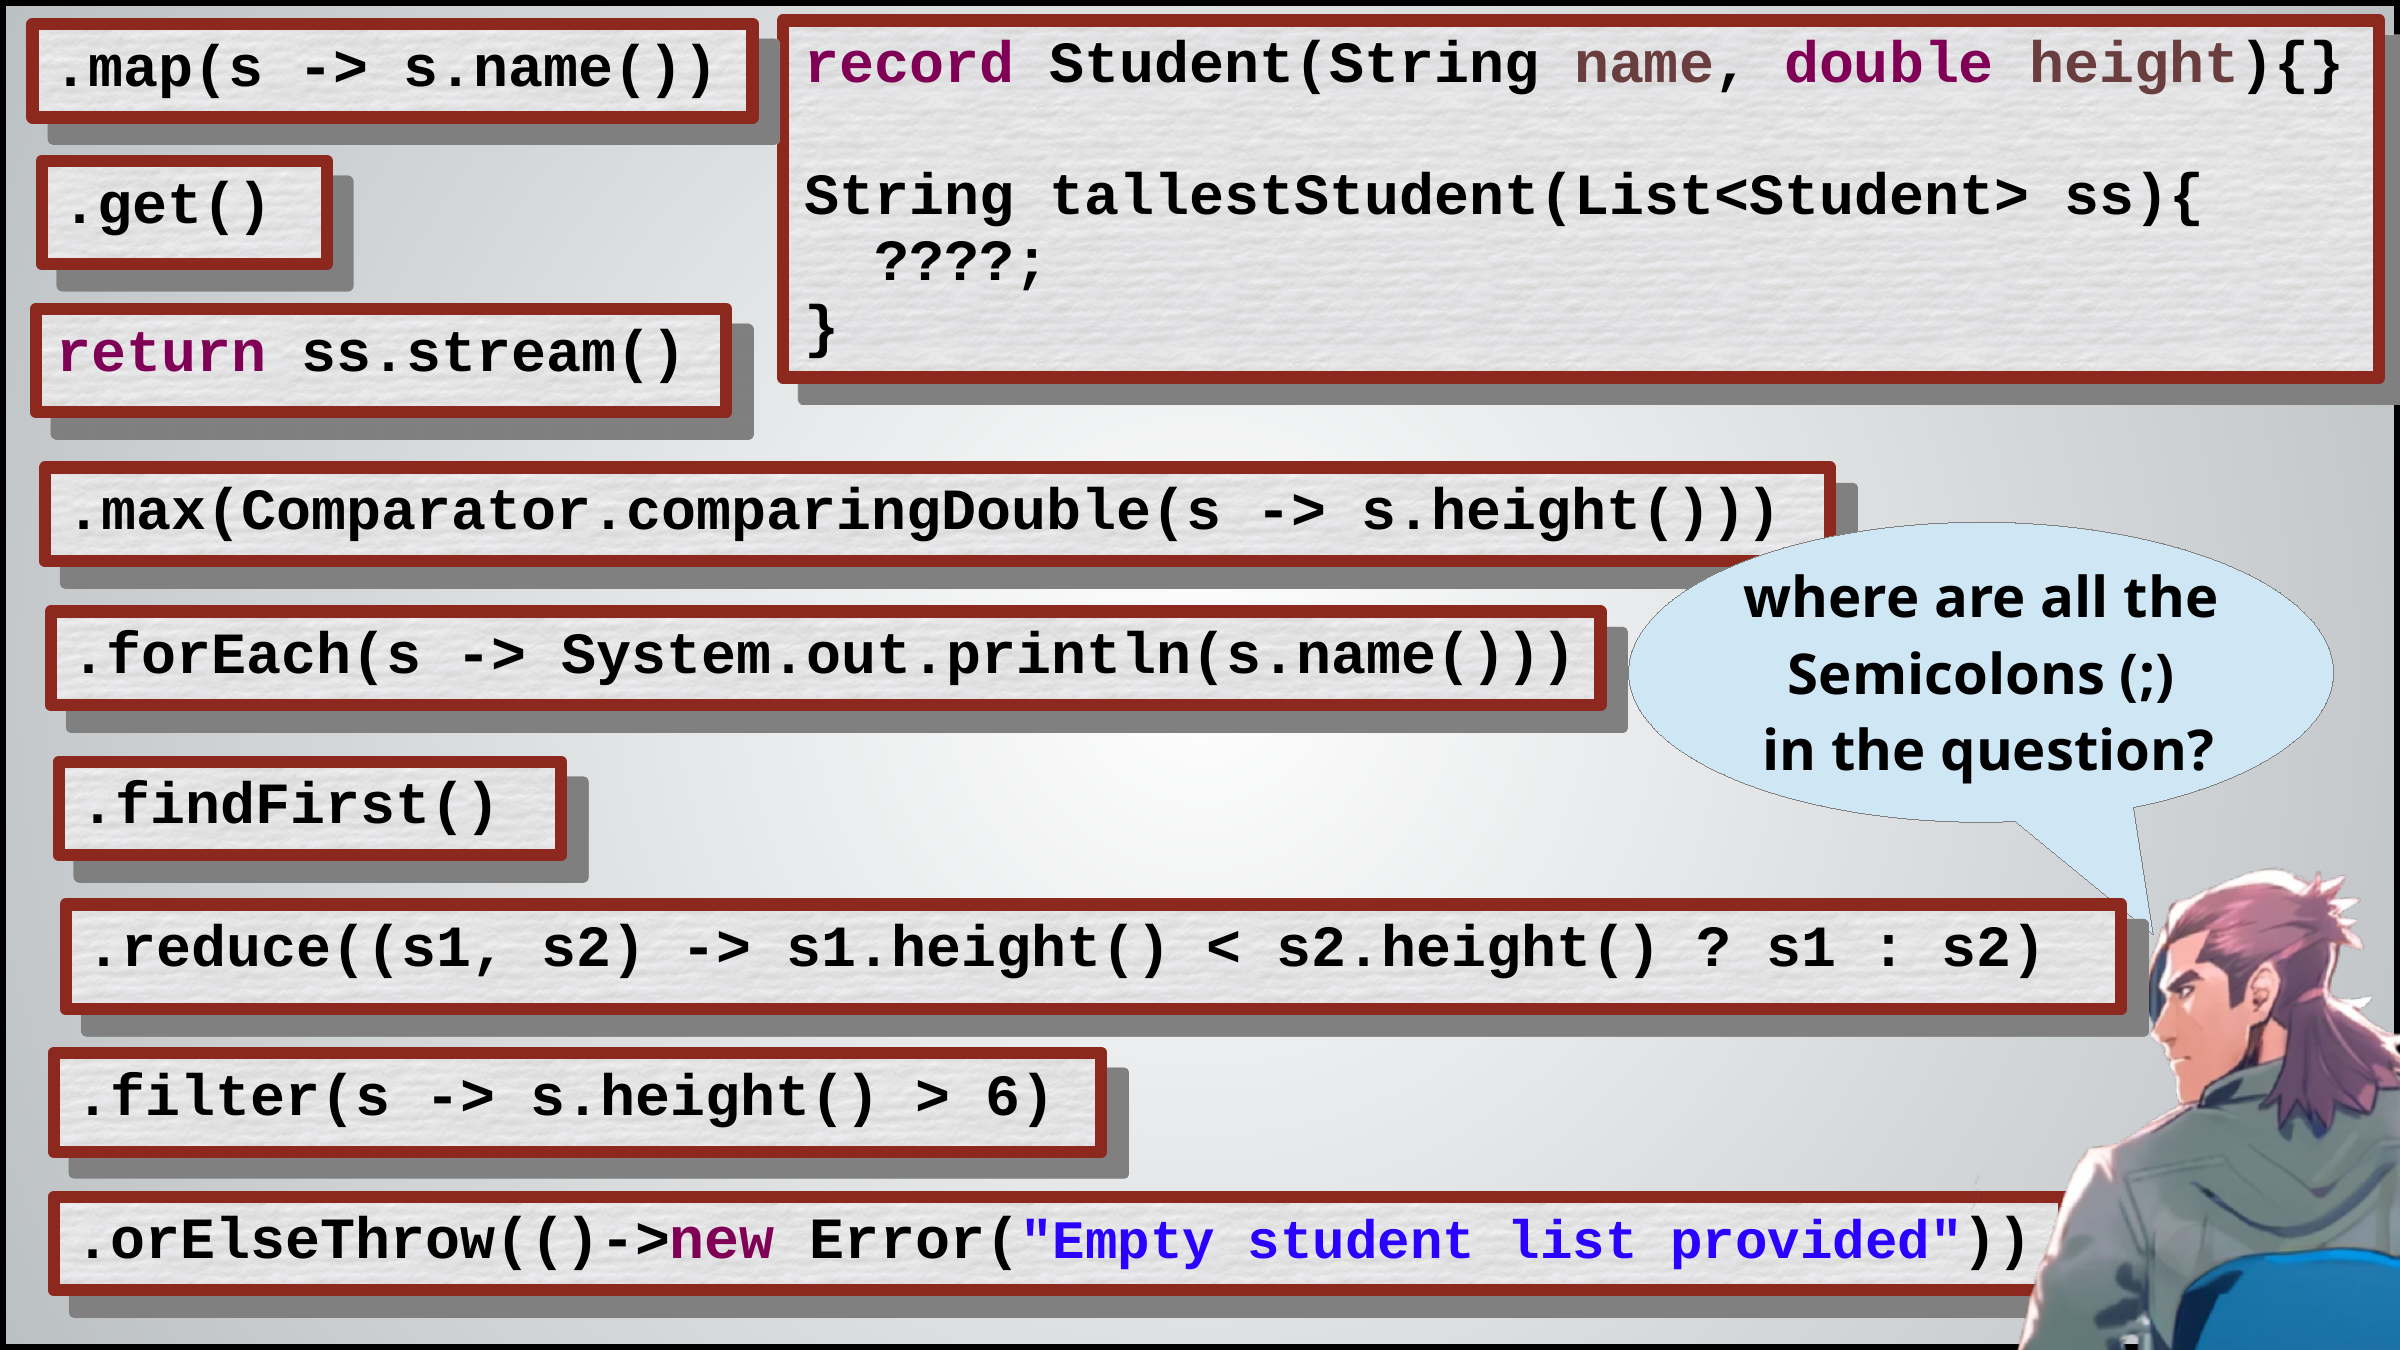

record Student(String name, double height){}
String tallestStudent(List<Student> ss){
 ????;
}
.map(s -> s.name())
.get()
return ss.stream()
.max(Comparator.comparingDouble(s -> s.height()))
where are all the
Semicolons (;)
 in the question?
.forEach(s -> System.out.println(s.name()))
.findFirst()
.reduce((s1, s2) -> s1.height() < s2.height() ? s1 : s2)
.filter(s -> s.height() > 6)
.orElseThrow(()->new Error("Empty student list provided"))